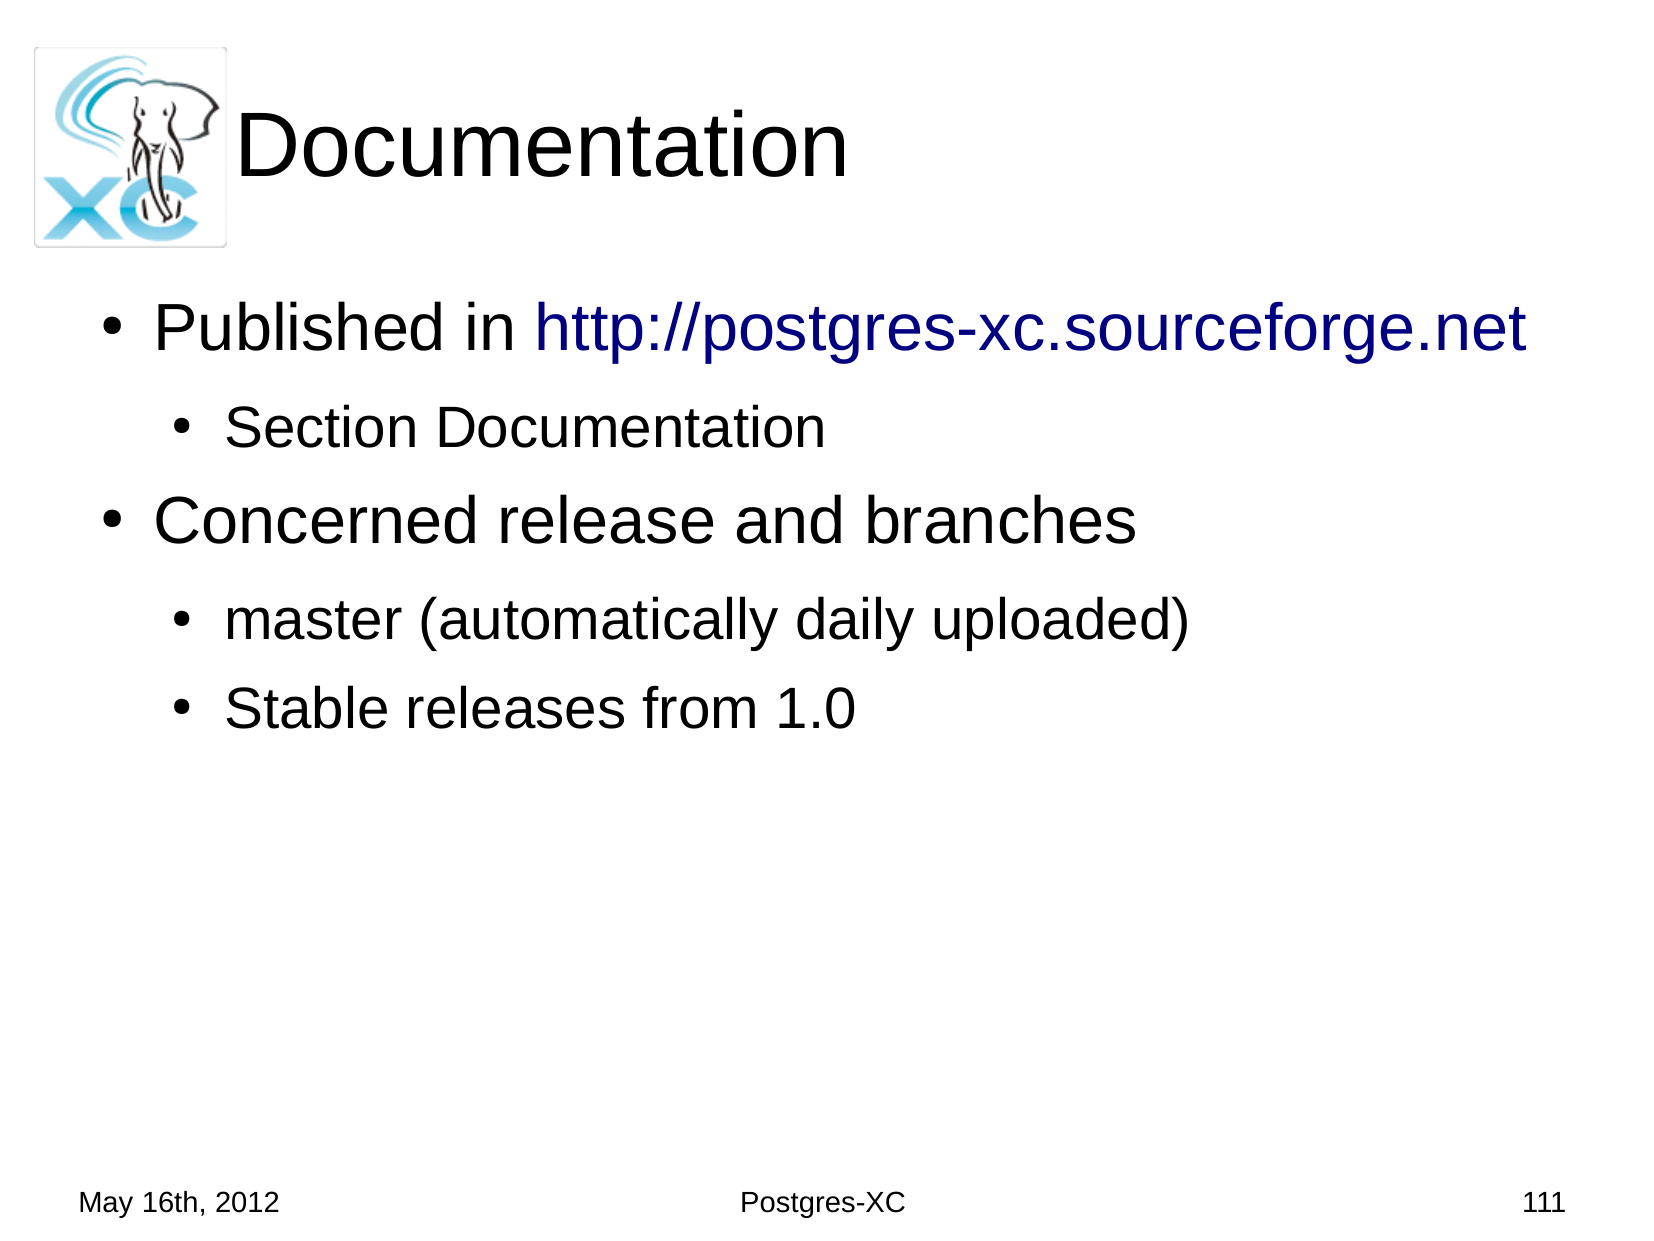

# Documentation
Published in http://postgres-xc.sourceforge.net
Section Documentation
Concerned release and branches
master (automatically daily uploaded)
Stable releases from 1.0
111